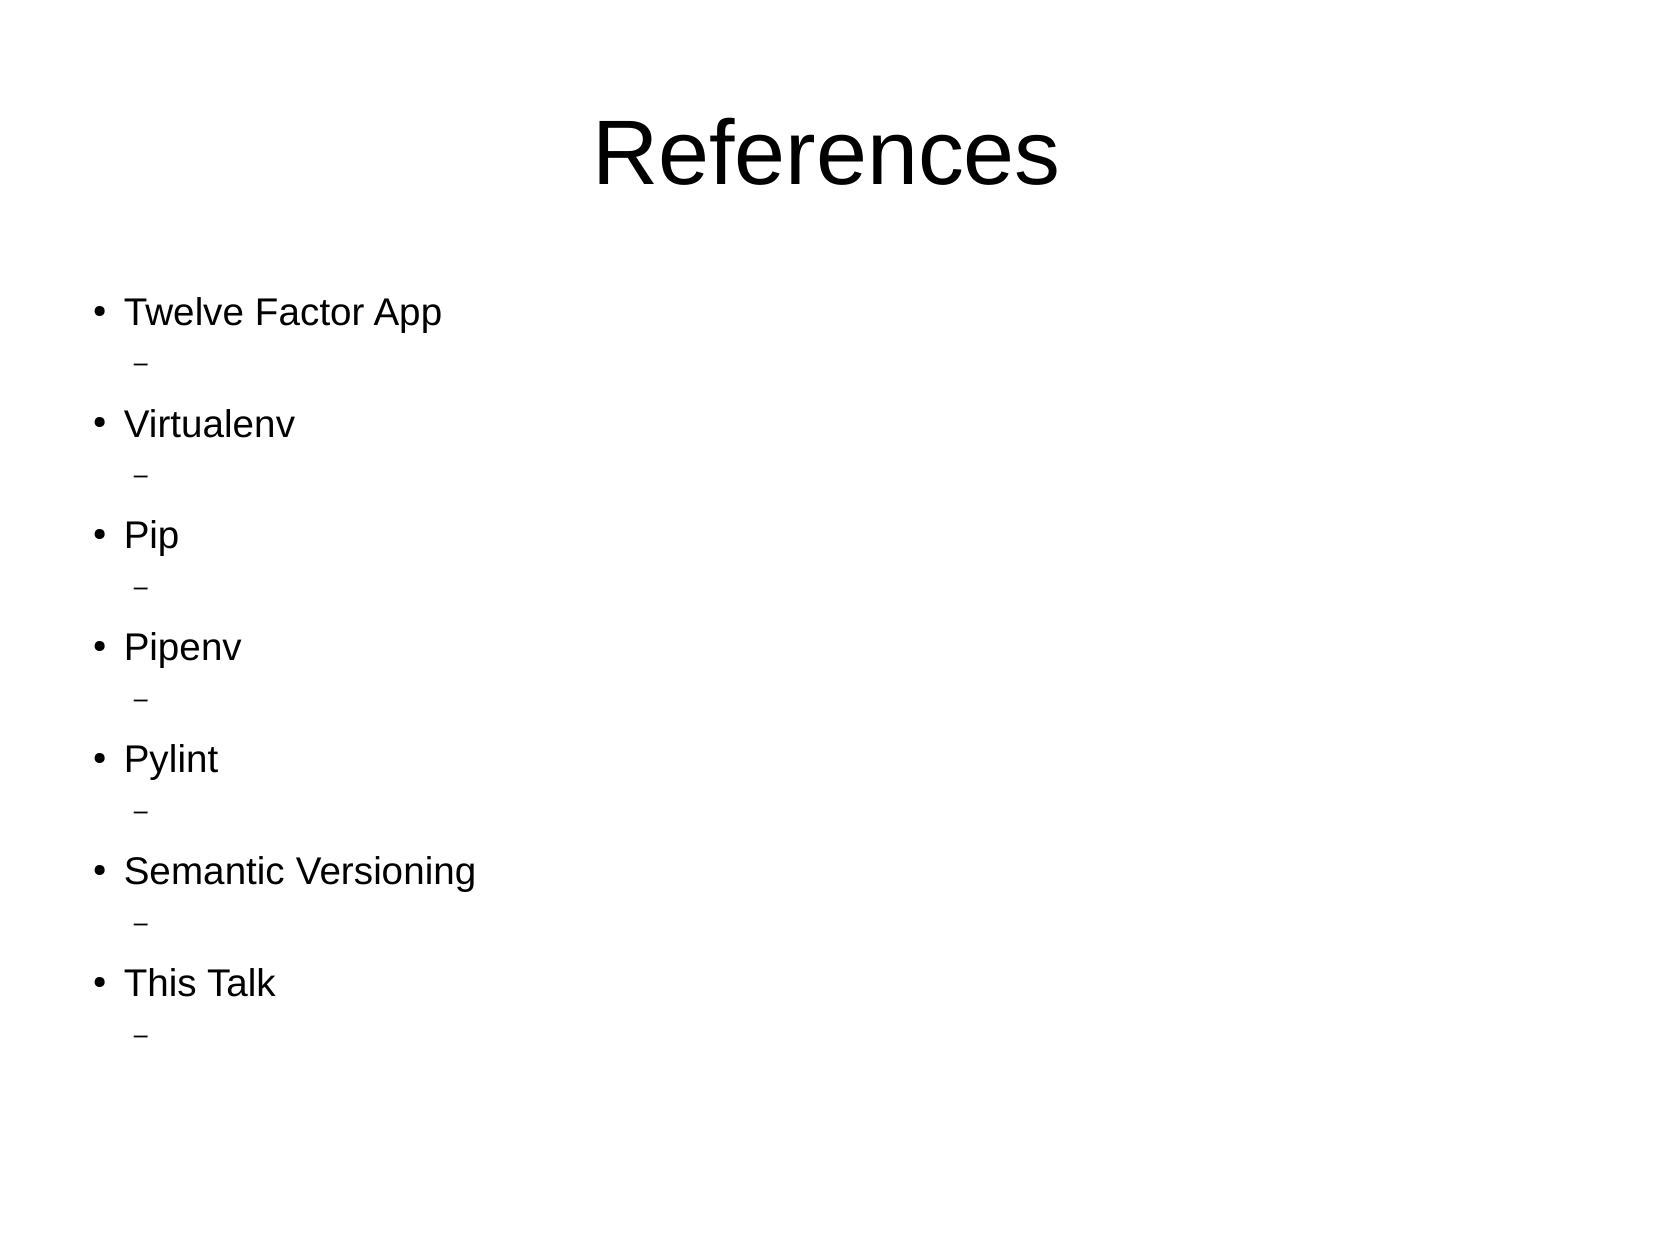

# References
Twelve Factor App
Virtualenv
Pip
Pipenv
Pylint
Semantic Versioning
This Talk